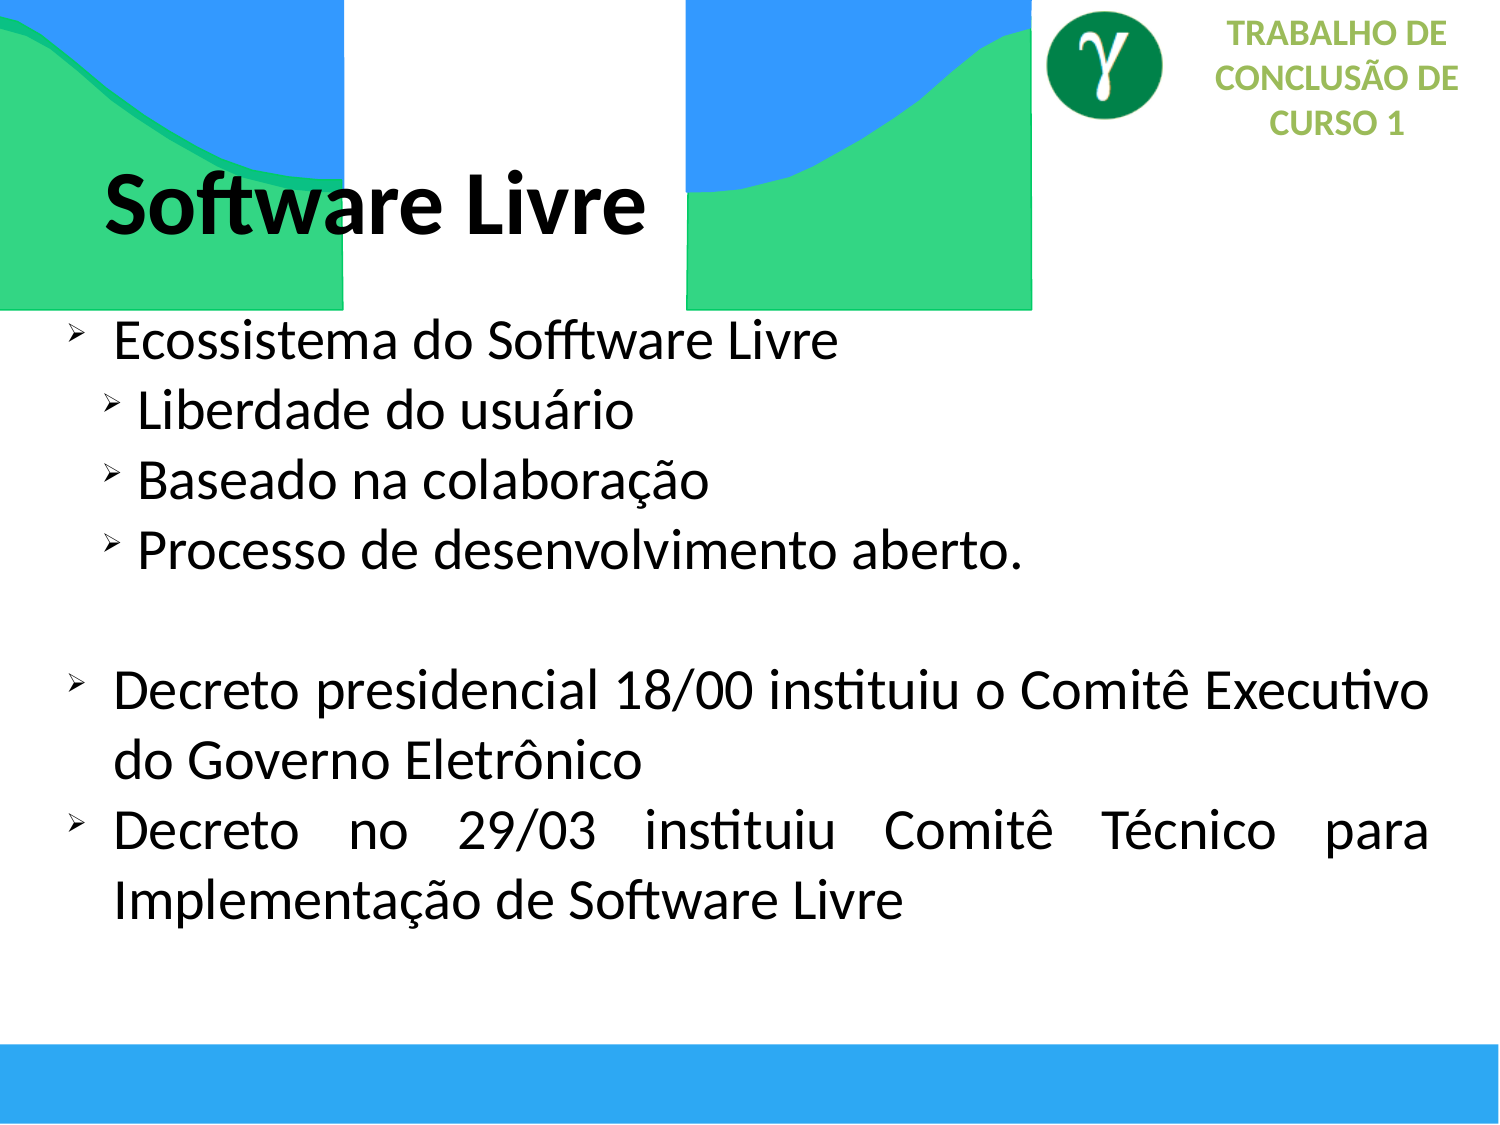

TRABALHO DE CONCLUSÃO DE CURSO 1
Software Livre
Ecossistema do Sofftware Livre
Liberdade do usuário
Baseado na colaboração
Processo de desenvolvimento aberto.
Decreto presidencial 18/00 instituiu o Comitê Executivo do Governo Eletrônico
Decreto no 29/03 instituiu Comitê Técnico para Implementação de Software Livre